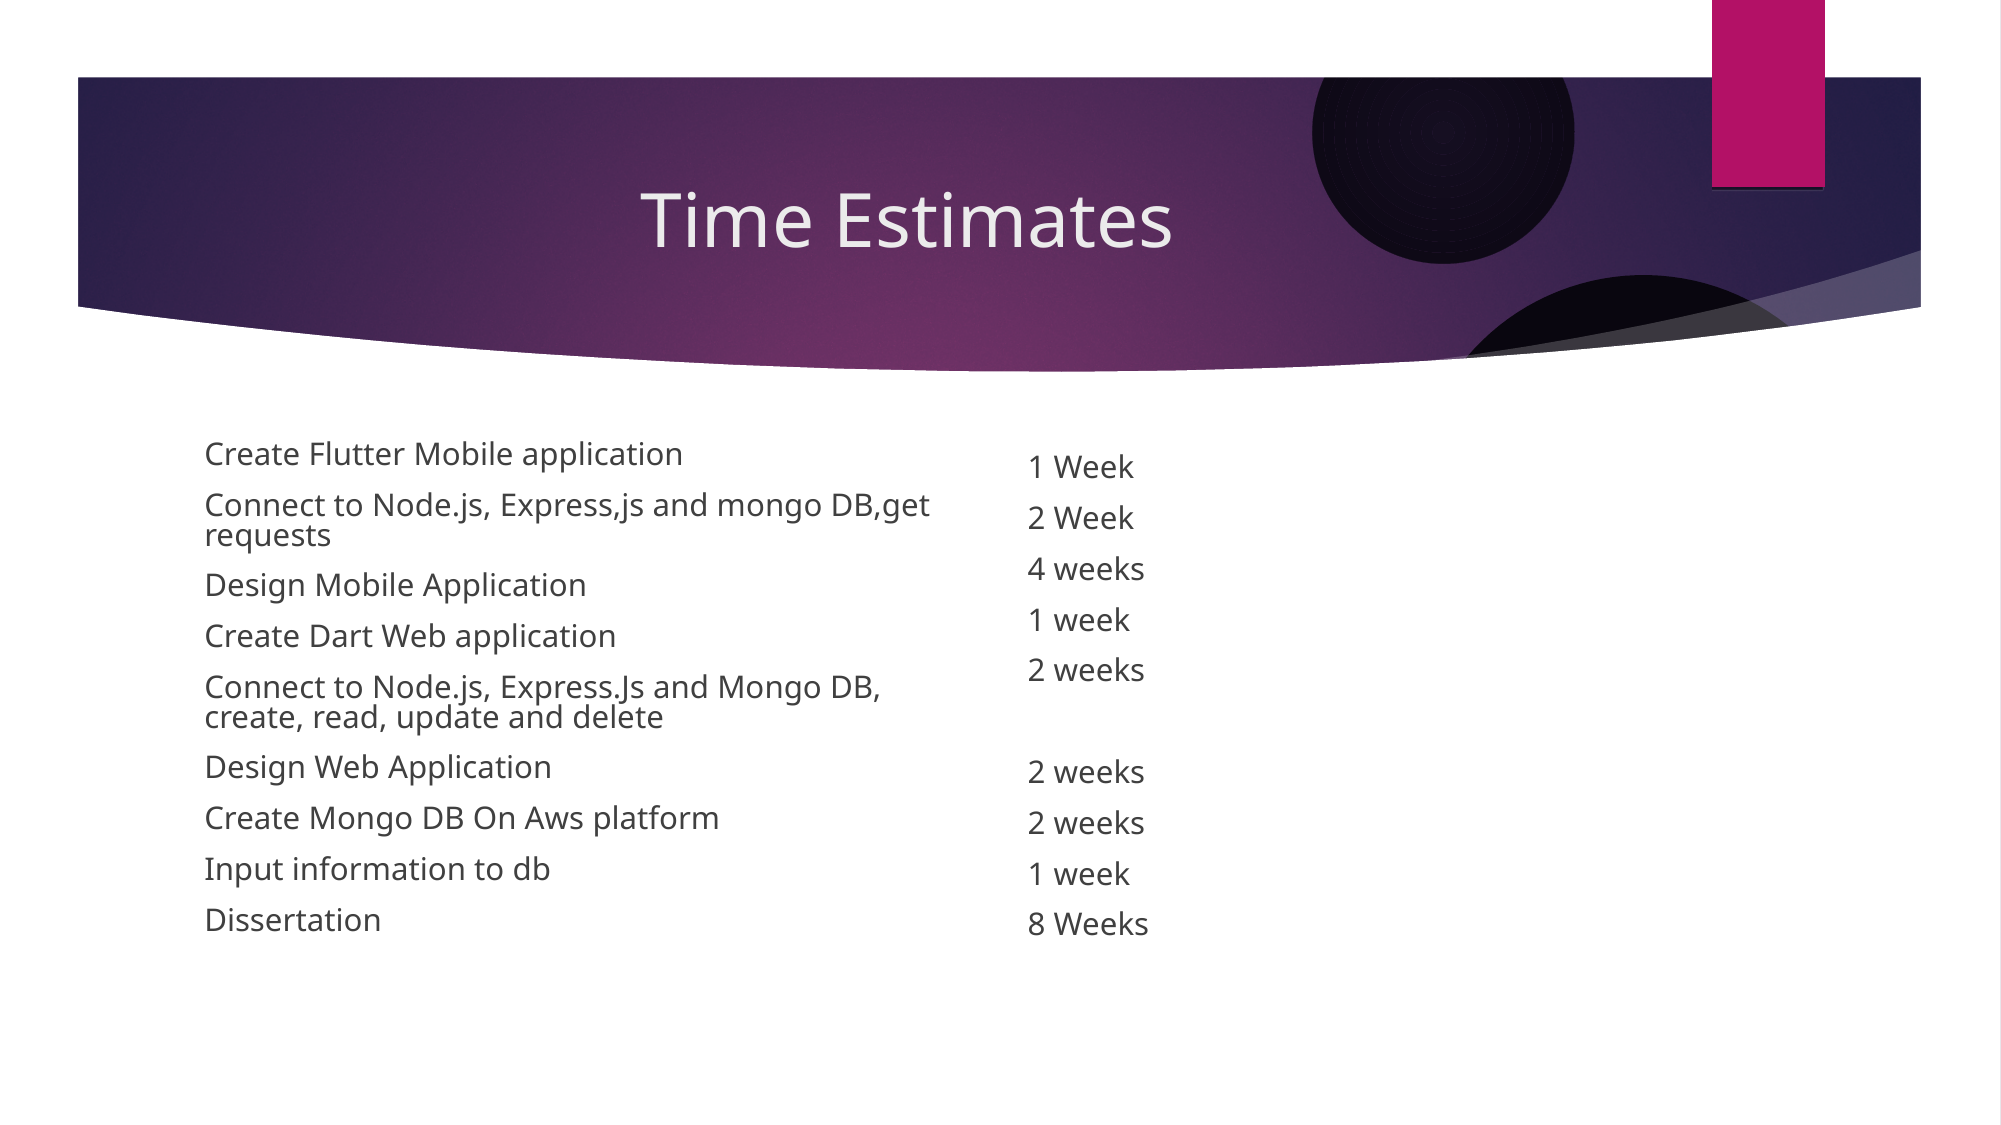

# Time Estimates
Create Flutter Mobile application
Connect to Node.js, Express,js and mongo DB,get requests
Design Mobile Application
Create Dart Web application
Connect to Node.js, Express.Js and Mongo DB, create, read, update and delete
Design Web Application
Create Mongo DB On Aws platform
Input information to db
Dissertation
1 Week
2 Week
4 weeks
1 week
2 weeks
2 weeks
2 weeks
1 week
8 Weeks